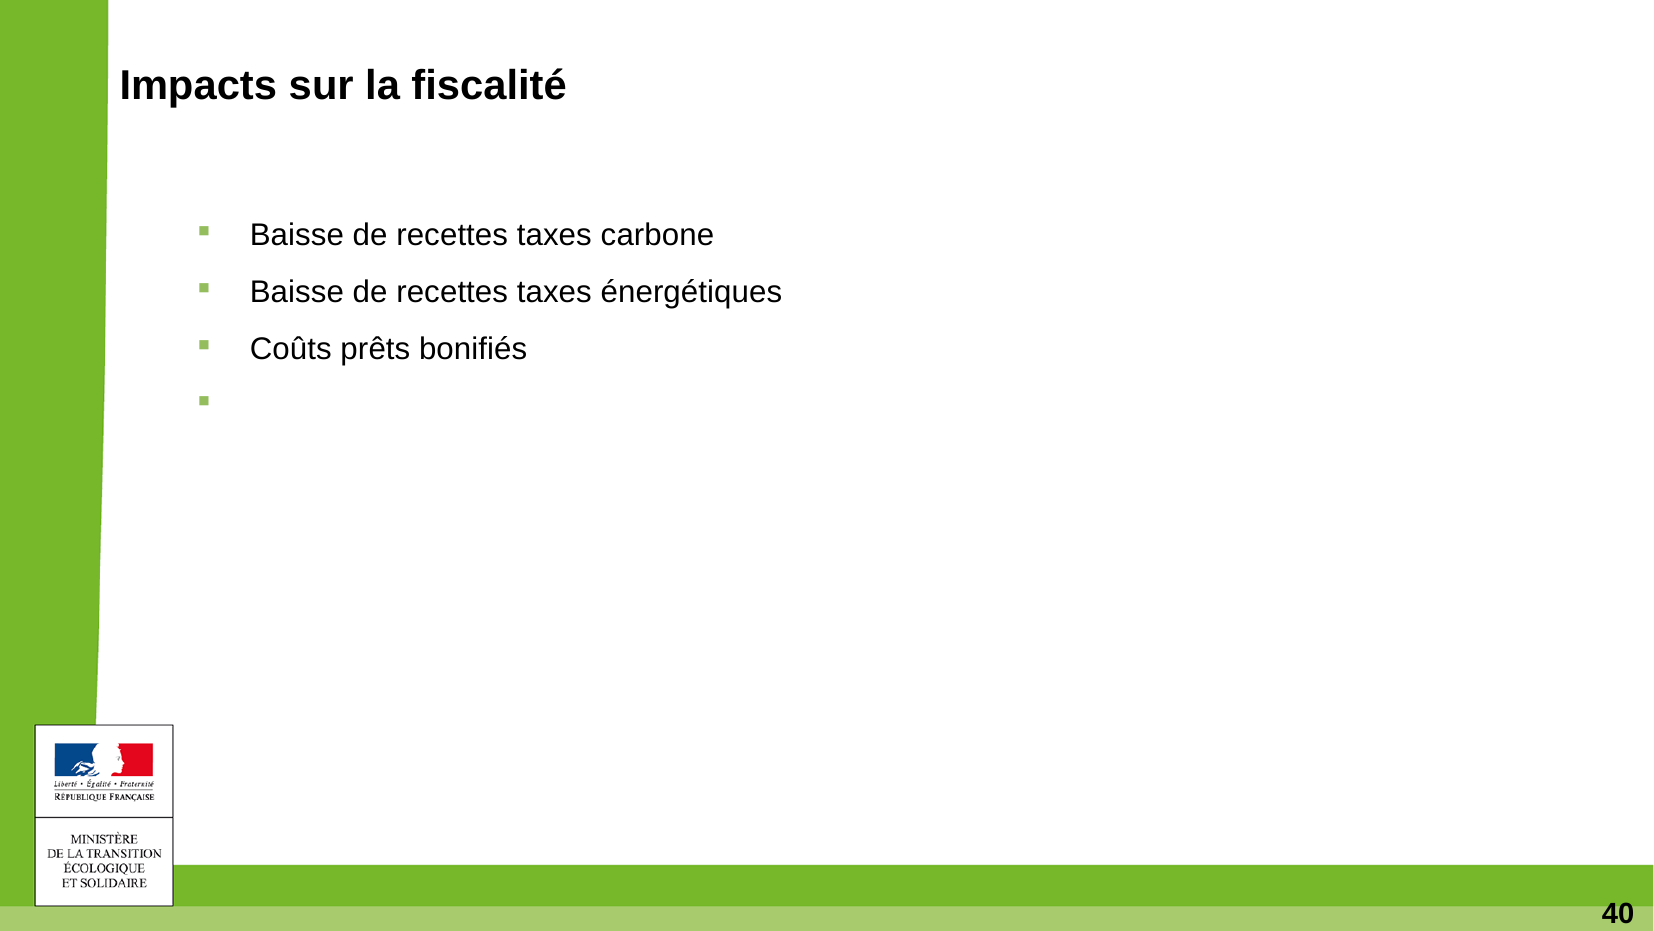

# Impacts sur la fiscalité
Baisse de recettes taxes carbone
Baisse de recettes taxes énergétiques
Coûts prêts bonifiés